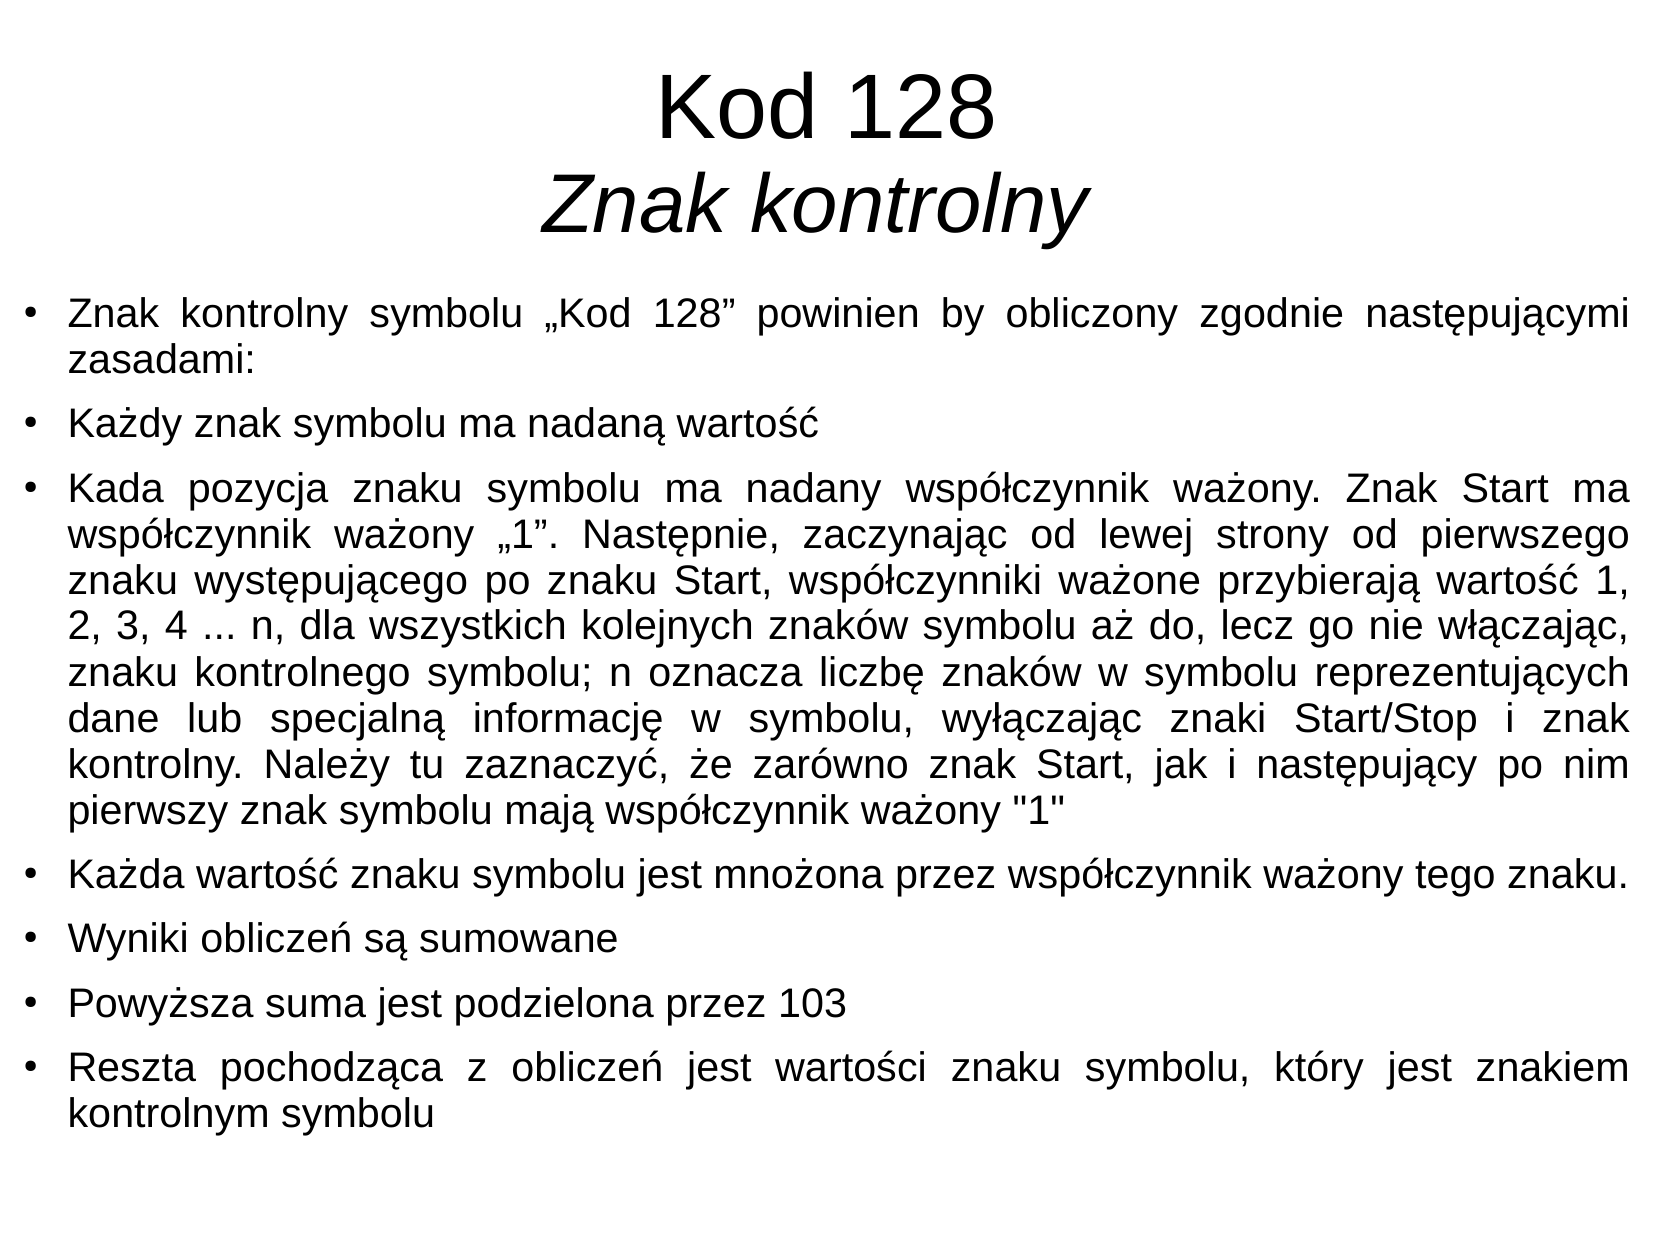

# Kod 128 Znak kontrolny
Znak kontrolny symbolu „Kod 128” powinien by obliczony zgodnie następującymi zasadami:
Każdy znak symbolu ma nadaną wartość
Kada pozycja znaku symbolu ma nadany współczynnik ważony. Znak Start ma współczynnik ważony „1”. Następnie, zaczynając od lewej strony od pierwszego znaku występującego po znaku Start, współczynniki ważone przybierają wartość 1, 2, 3, 4 ... n, dla wszystkich kolejnych znaków symbolu aż do, lecz go nie włączając, znaku kontrolnego symbolu; n oznacza liczbę znaków w symbolu reprezentujących dane lub specjalną informację w symbolu, wyłączając znaki Start/Stop i znak kontrolny. Należy tu zaznaczyć, że zarówno znak Start, jak i następujący po nim pierwszy znak symbolu mają współczynnik ważony "1"
Każda wartość znaku symbolu jest mnożona przez współczynnik ważony tego znaku.
Wyniki obliczeń są sumowane
Powyższa suma jest podzielona przez 103
Reszta pochodząca z obliczeń jest wartości znaku symbolu, który jest znakiem kontrolnym symbolu